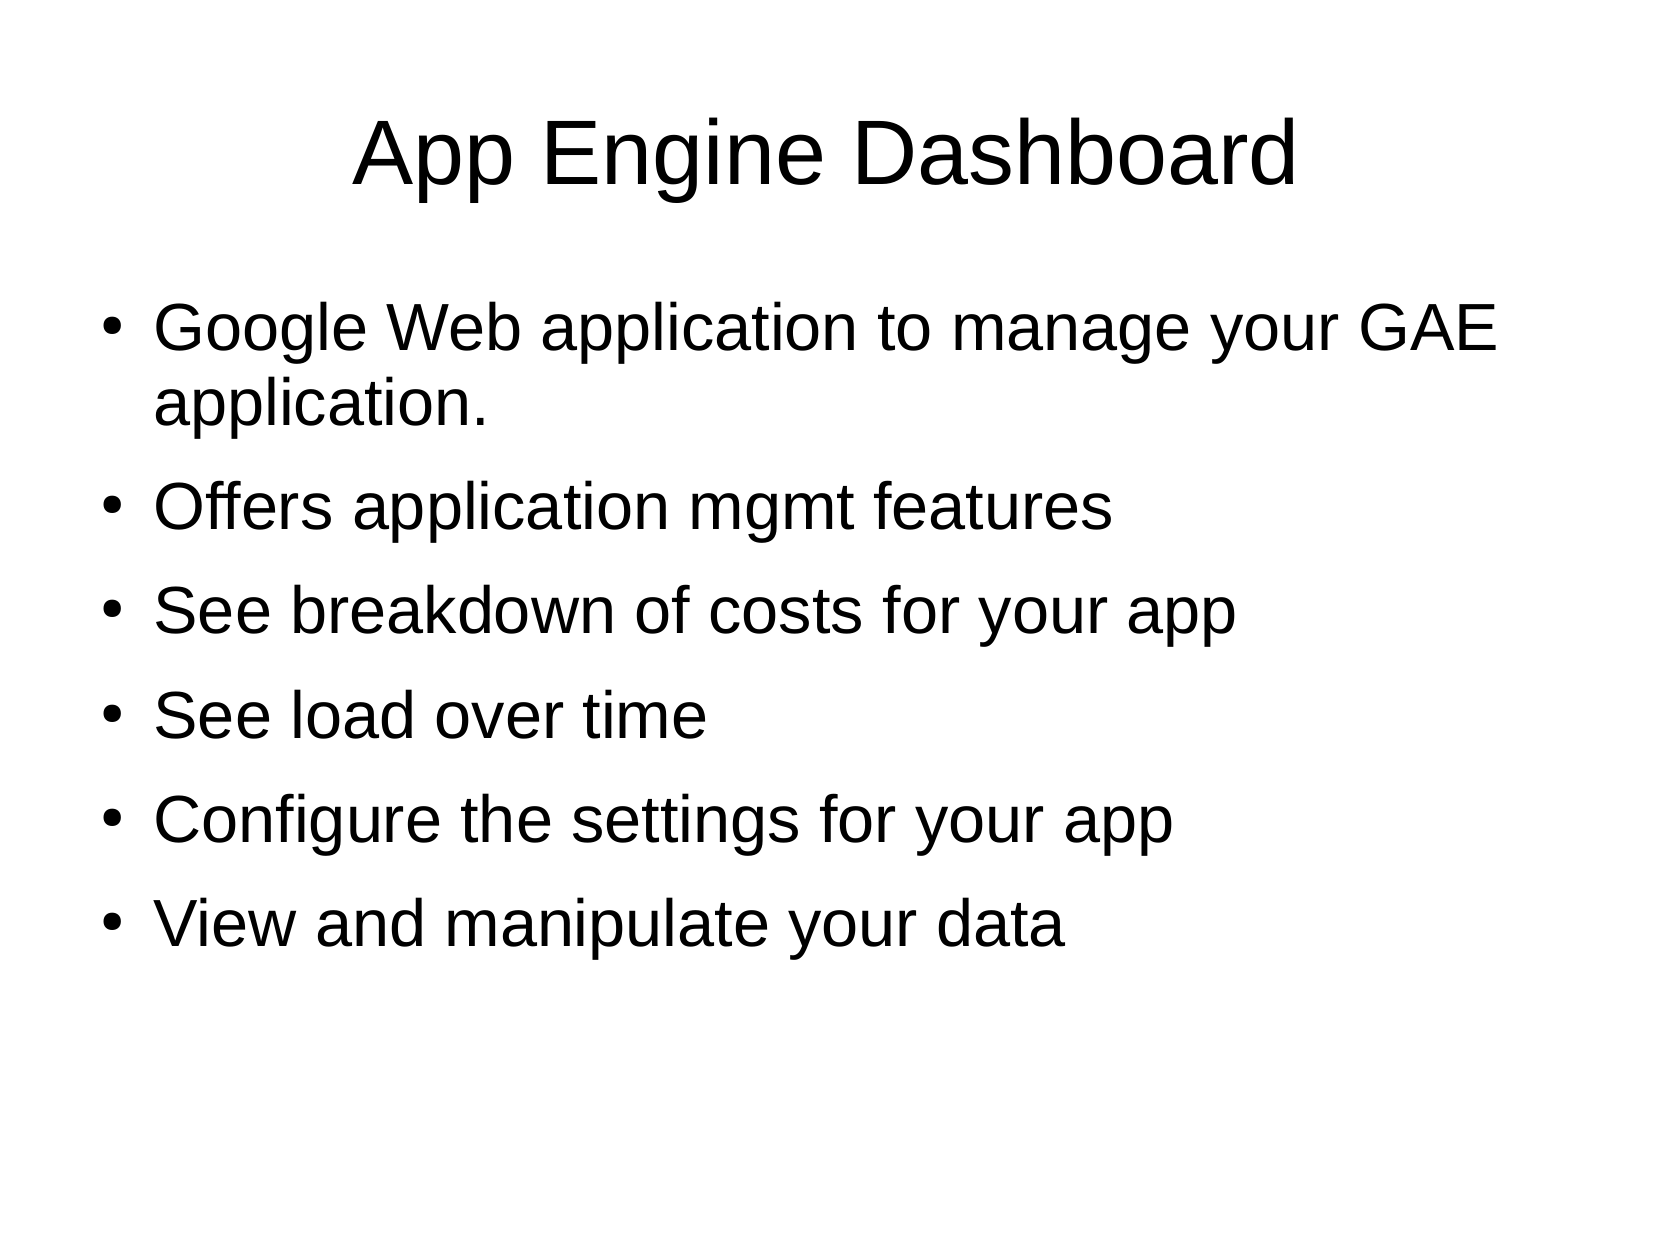

# App Engine Dashboard
Google Web application to manage your GAE application.
Offers application mgmt features
See breakdown of costs for your app
See load over time
Configure the settings for your app
View and manipulate your data